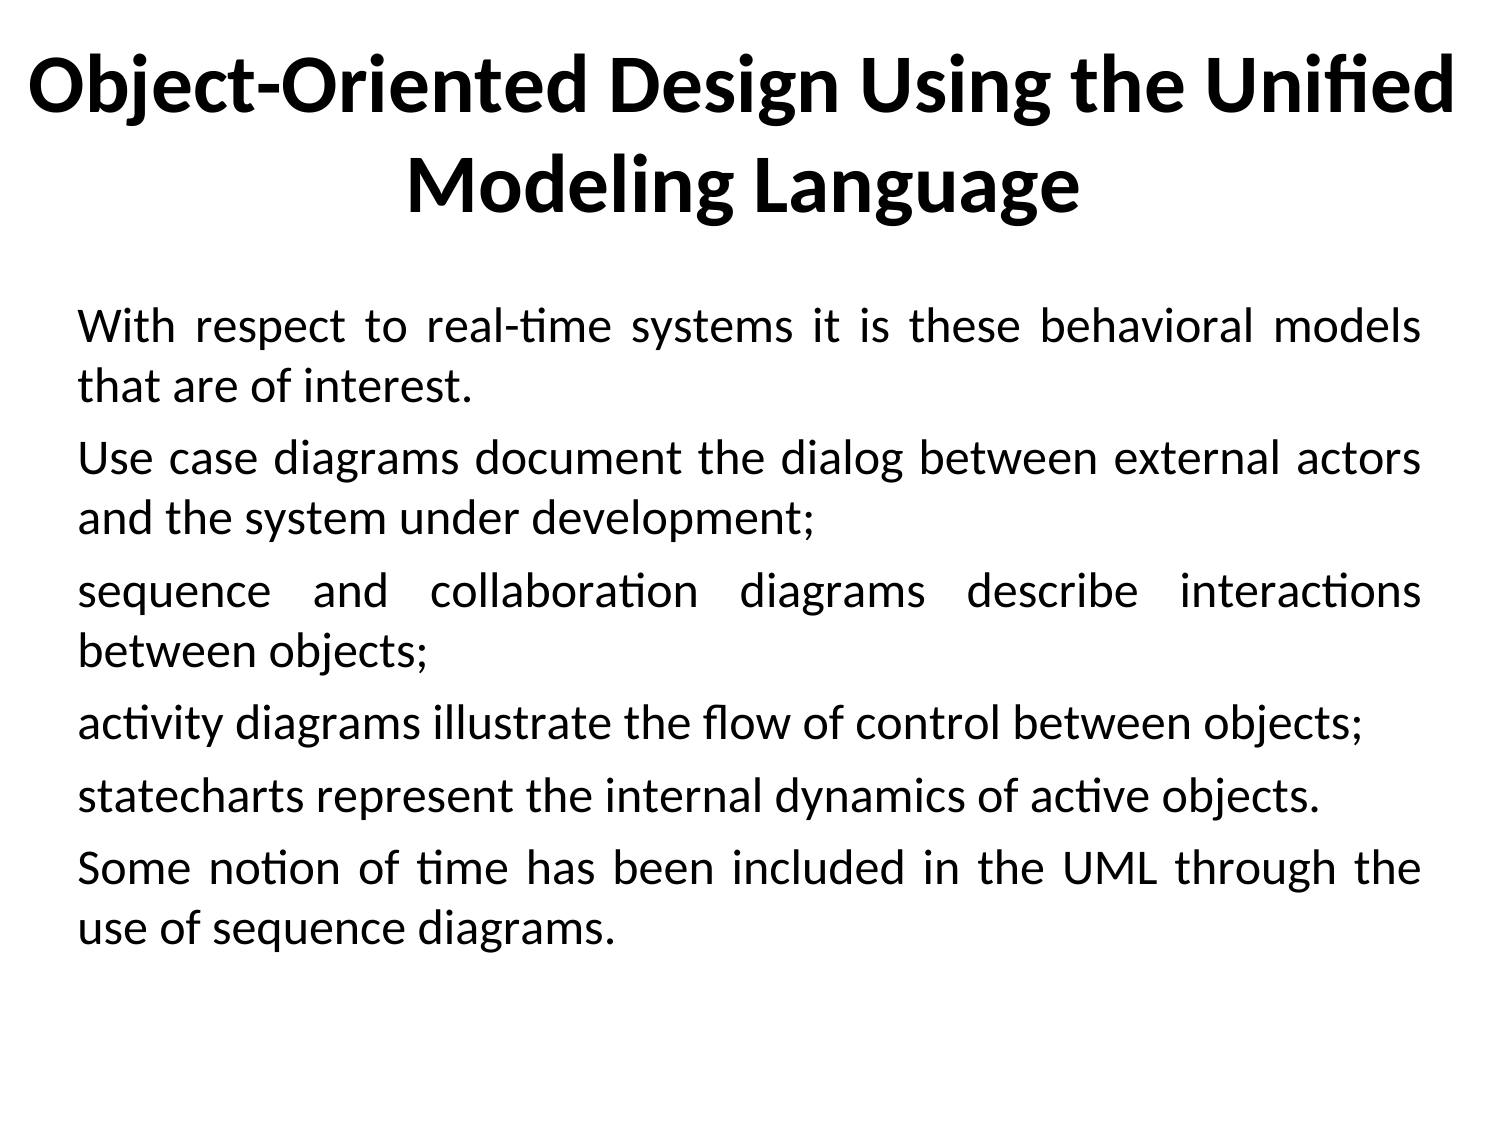

# Object-Oriented Design Using the Unified Modeling Language
With respect to real-time systems it is these behavioral models that are of interest.
Use case diagrams document the dialog between external actors and the system under development;
sequence and collaboration diagrams describe interactions between objects;
activity diagrams illustrate the flow of control between objects;
statecharts represent the internal dynamics of active objects.
Some notion of time has been included in the UML through the use of sequence diagrams.